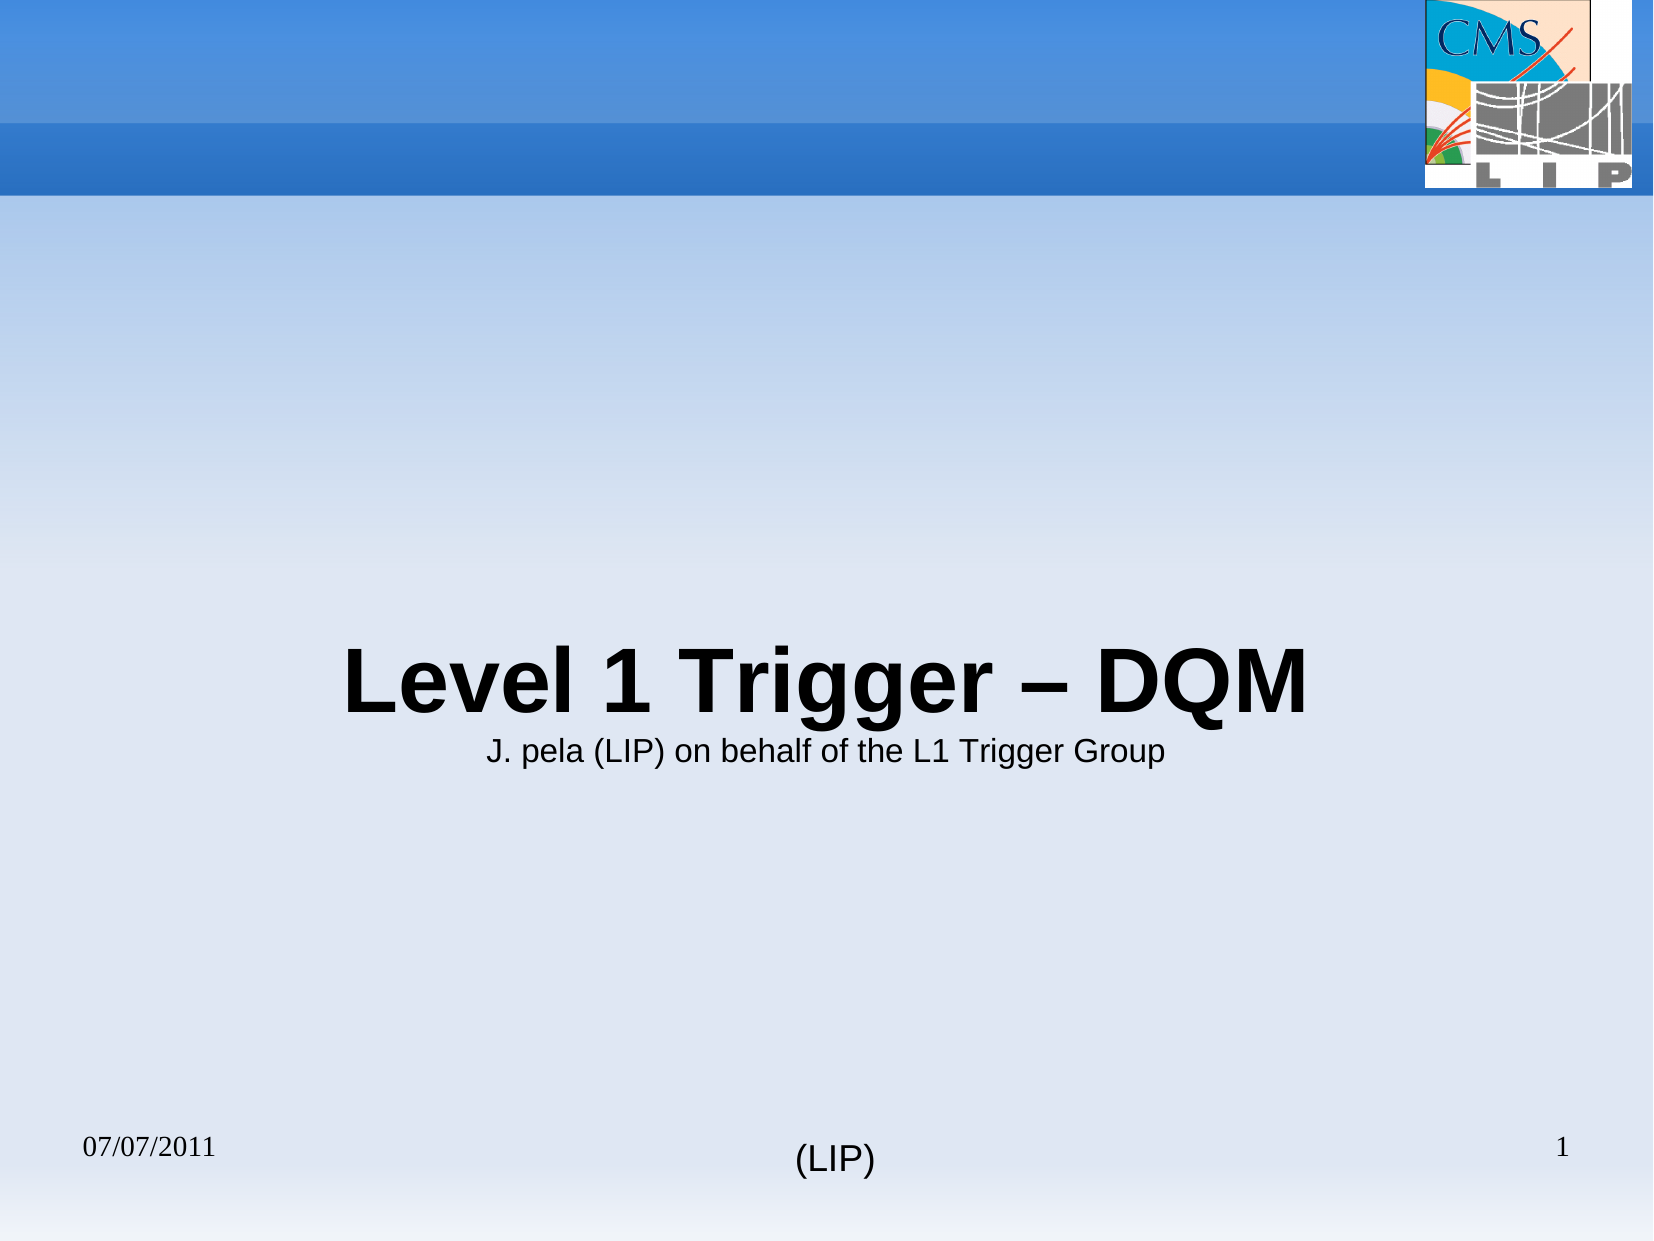

# Level 1 Trigger – DQM
J. pela (LIP) on behalf of the L1 Trigger Group
07/07/2011
1